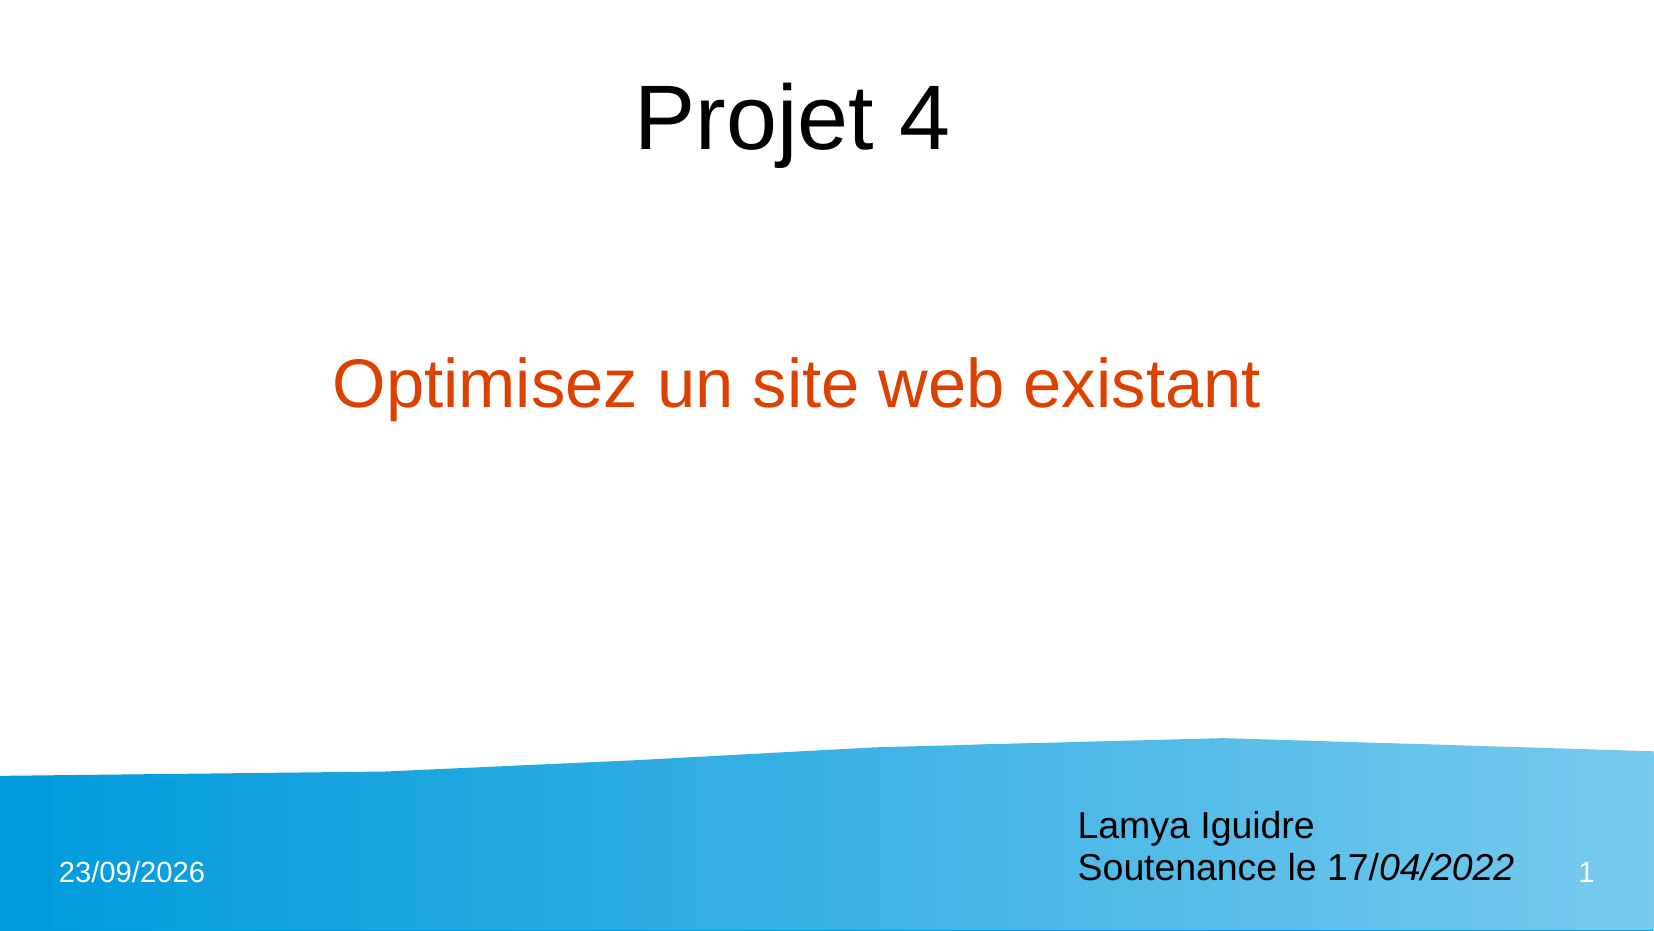

Projet 4
# Optimisez un site web existant
Lamya Iguidre
Soutenance le 17/04/2022